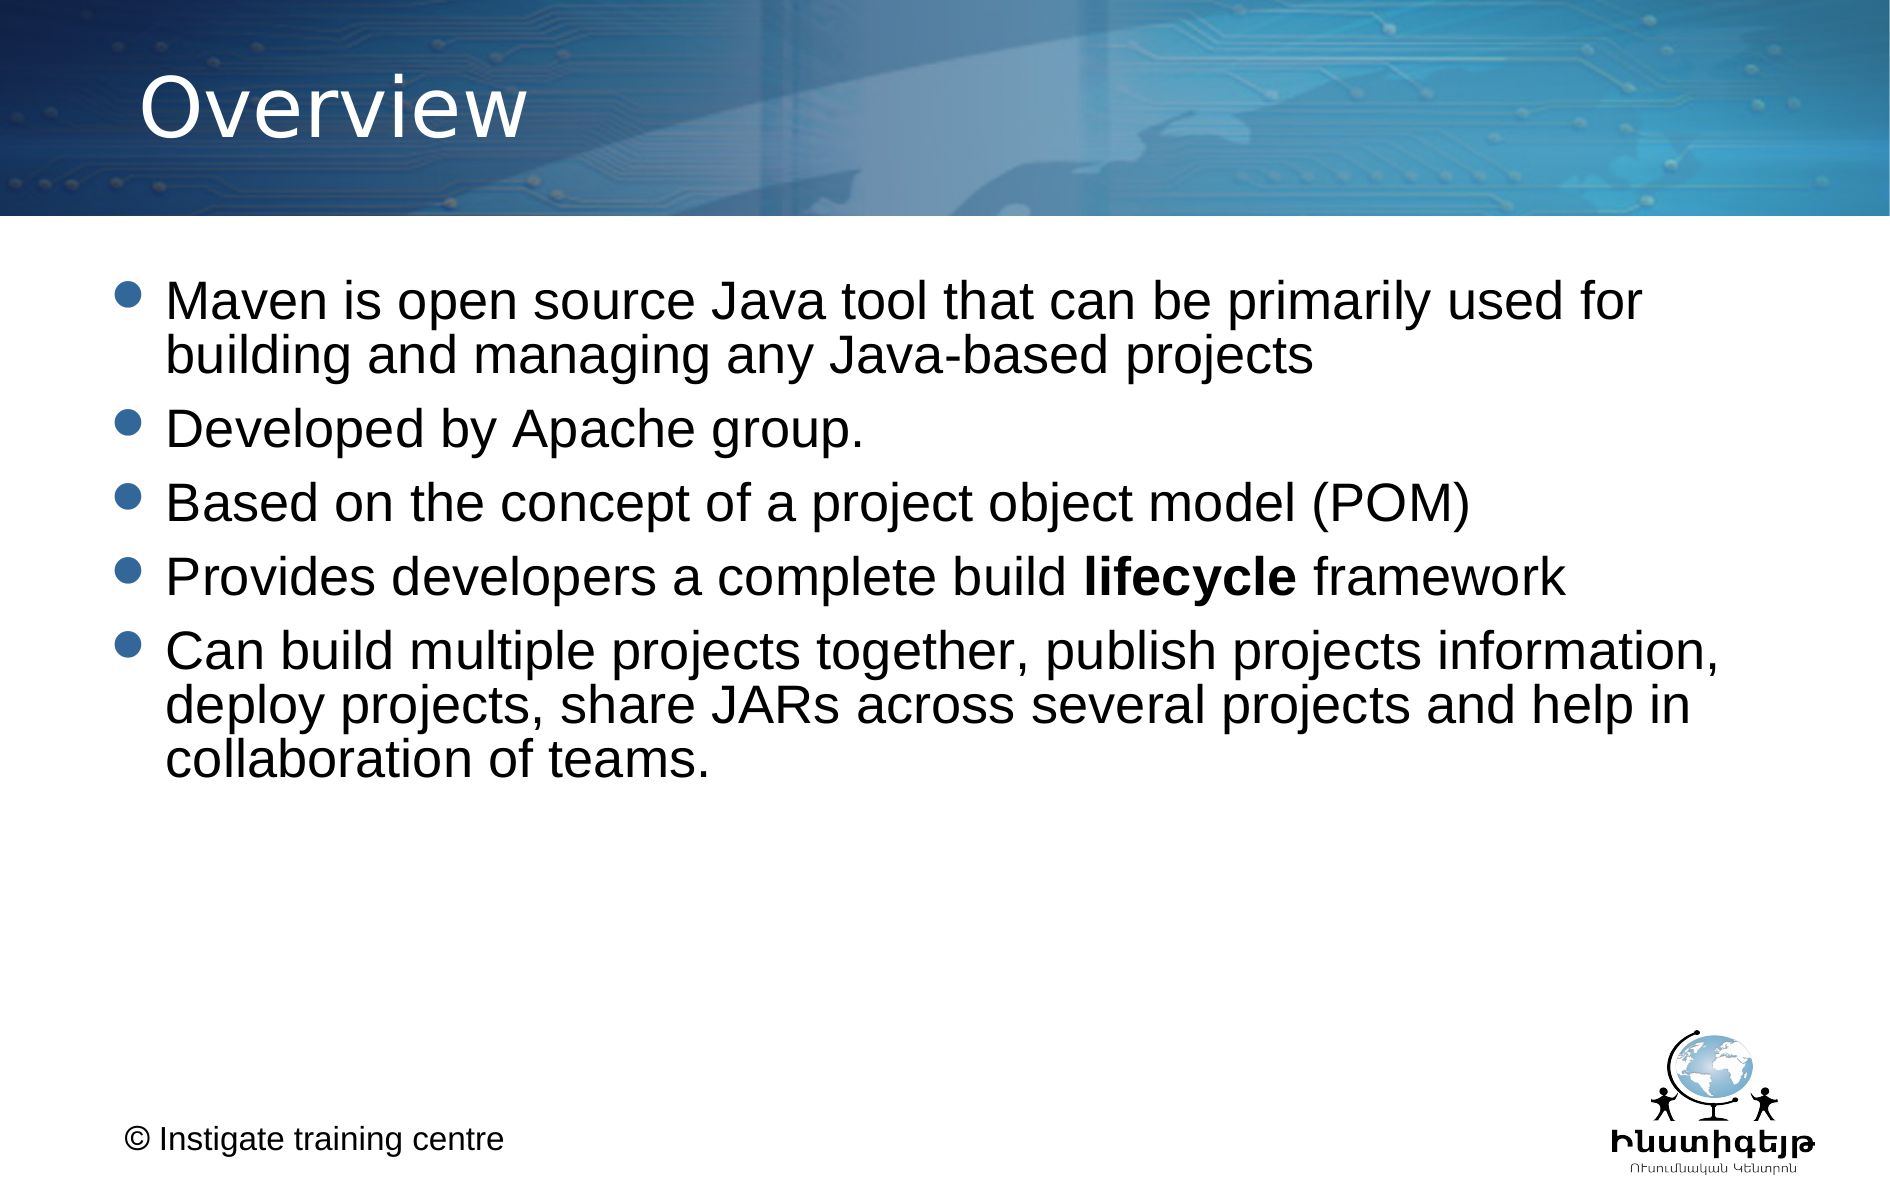

Overview
# Maven is open source Java tool that can be primarily used for building and managing any Java-based projects
Developed by Apache group.
Based on the concept of a project object model (POM)
Provides developers a complete build lifecycle framework
Can build multiple projects together, publish projects information, deploy projects, share JARs across several projects and help in collaboration of teams.